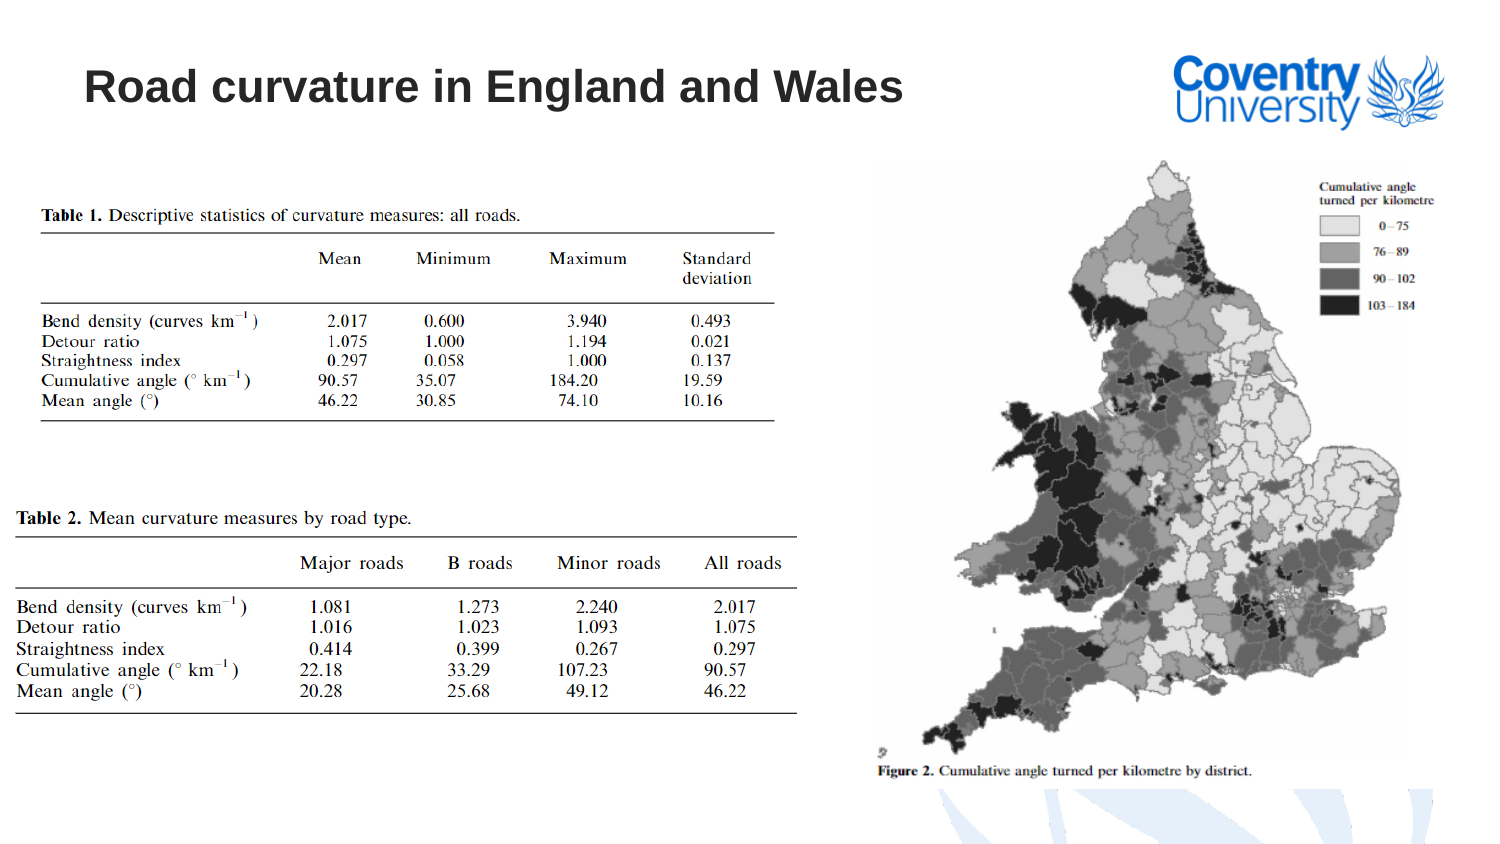

# Road curvature in England and Wales